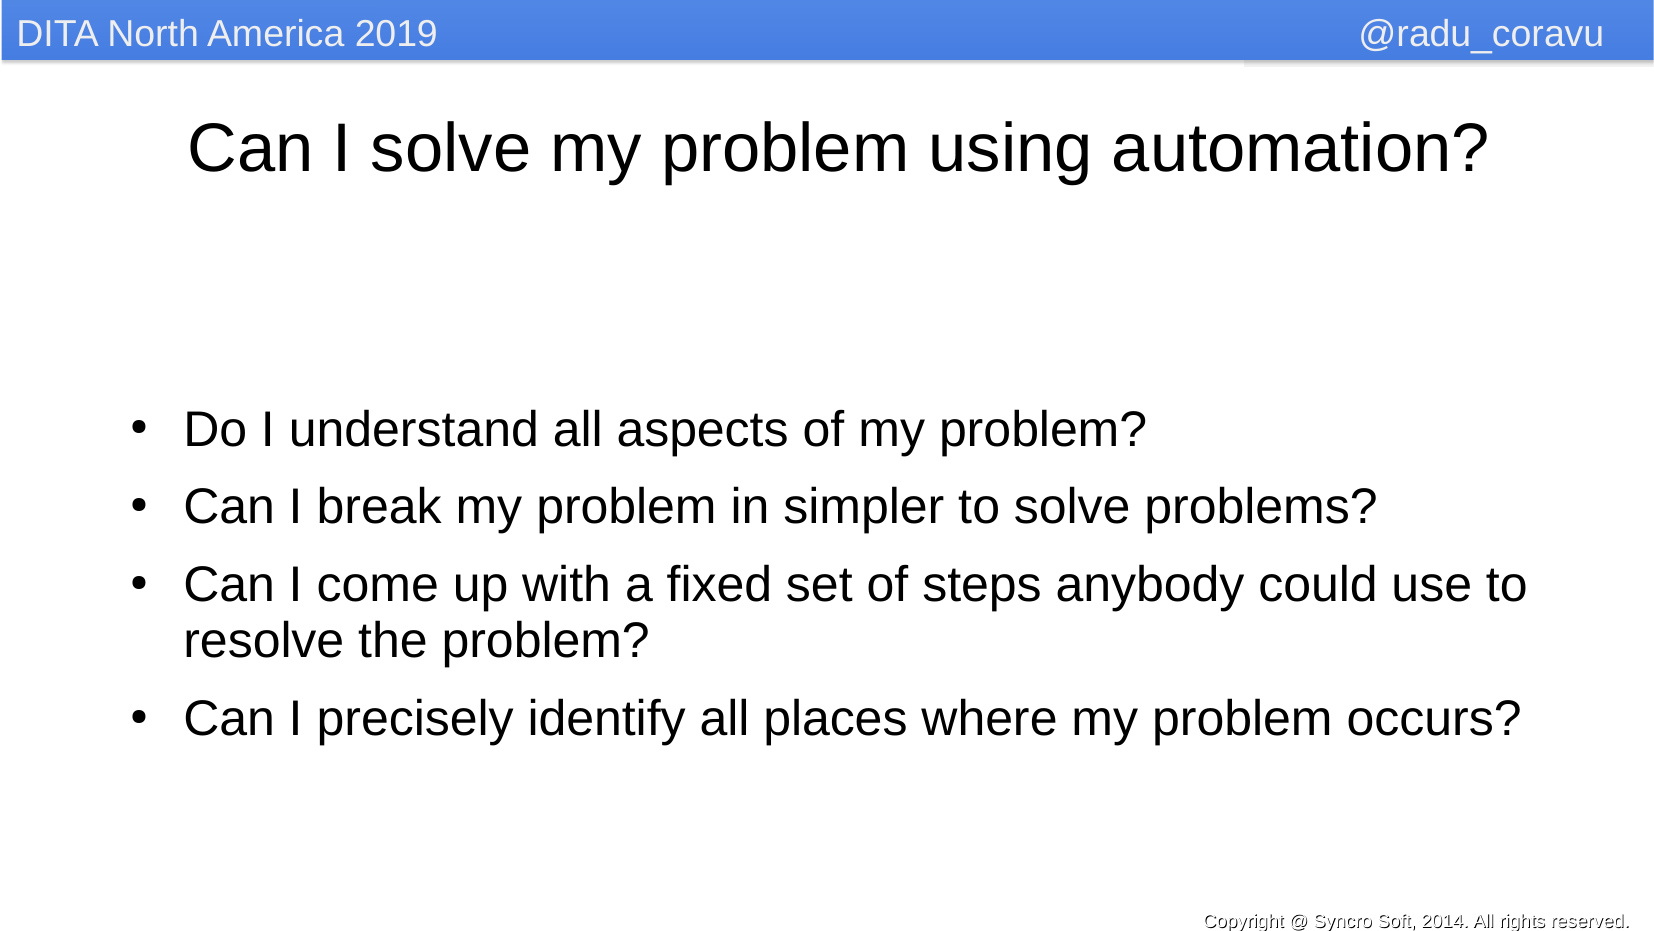

# Can I solve my problem using automation?
Do I understand all aspects of my problem?
Can I break my problem in simpler to solve problems?
Can I come up with a fixed set of steps anybody could use to resolve the problem?
Can I precisely identify all places where my problem occurs?